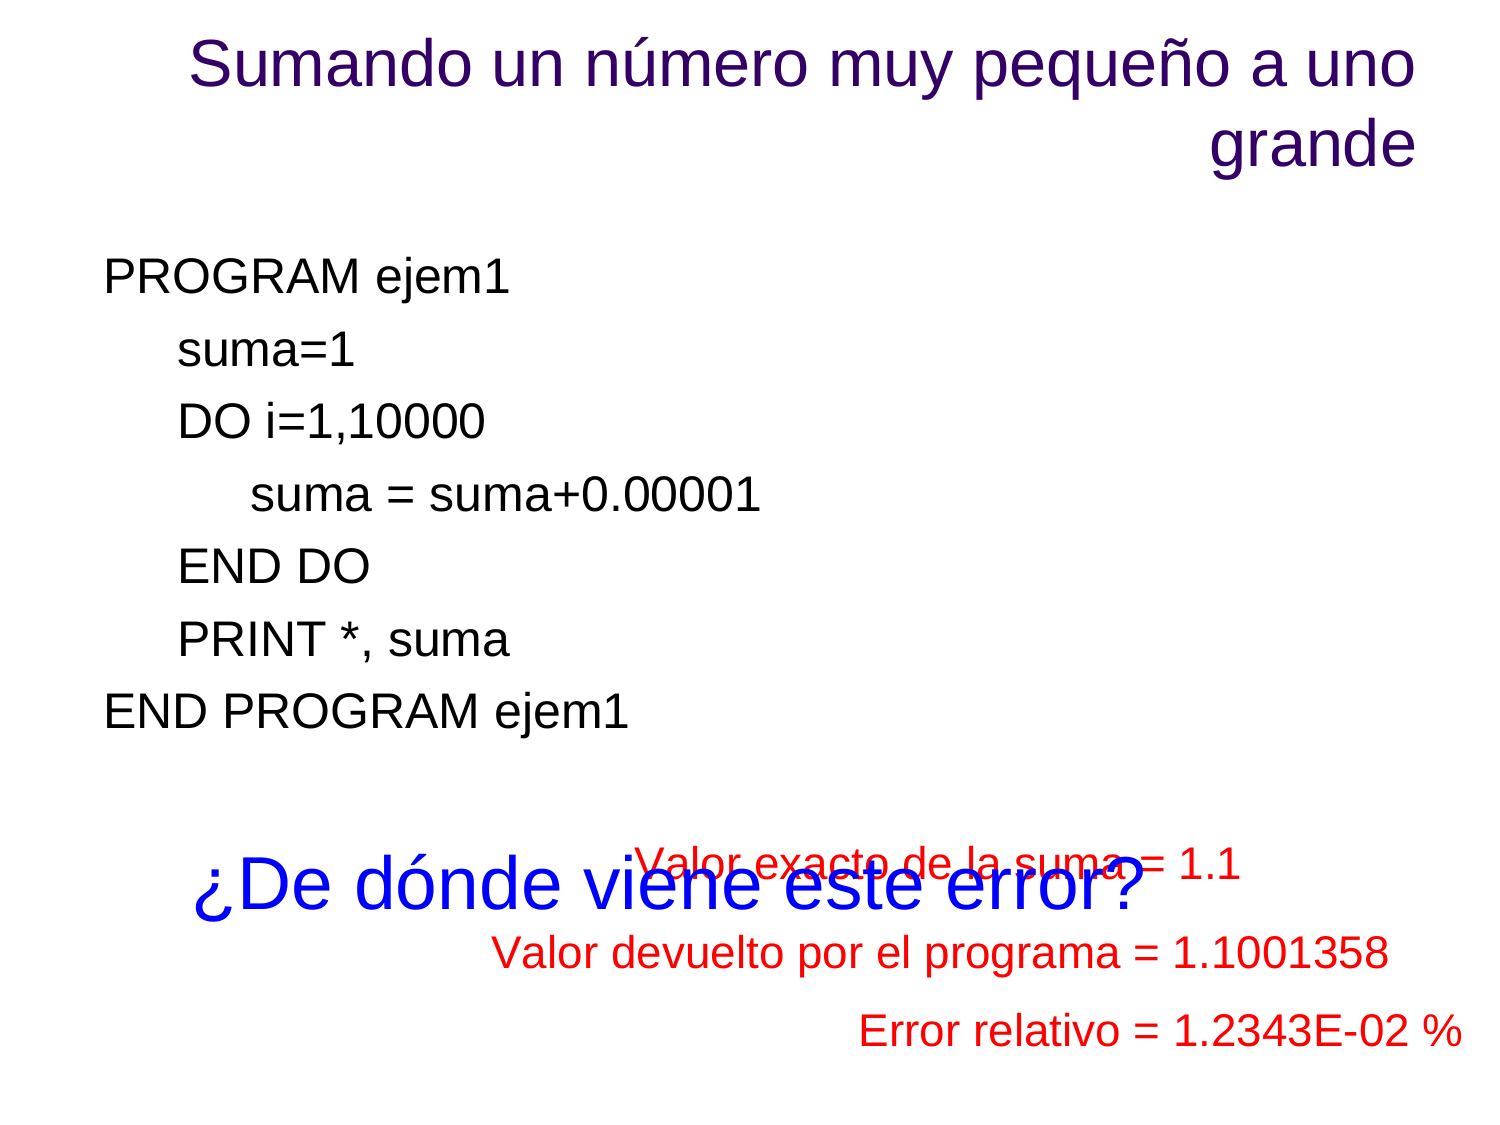

Sumando un número muy pequeño a uno grande
PROGRAM ejem1
	suma=1
	DO i=1,10000
		suma = suma+0.00001
	END DO
	PRINT *, suma
END PROGRAM ejem1
¿De dónde viene este error?
Valor exacto de la suma = 1.1
Valor devuelto por el programa = 1.1001358
Error relativo = 1.2343E-02 %